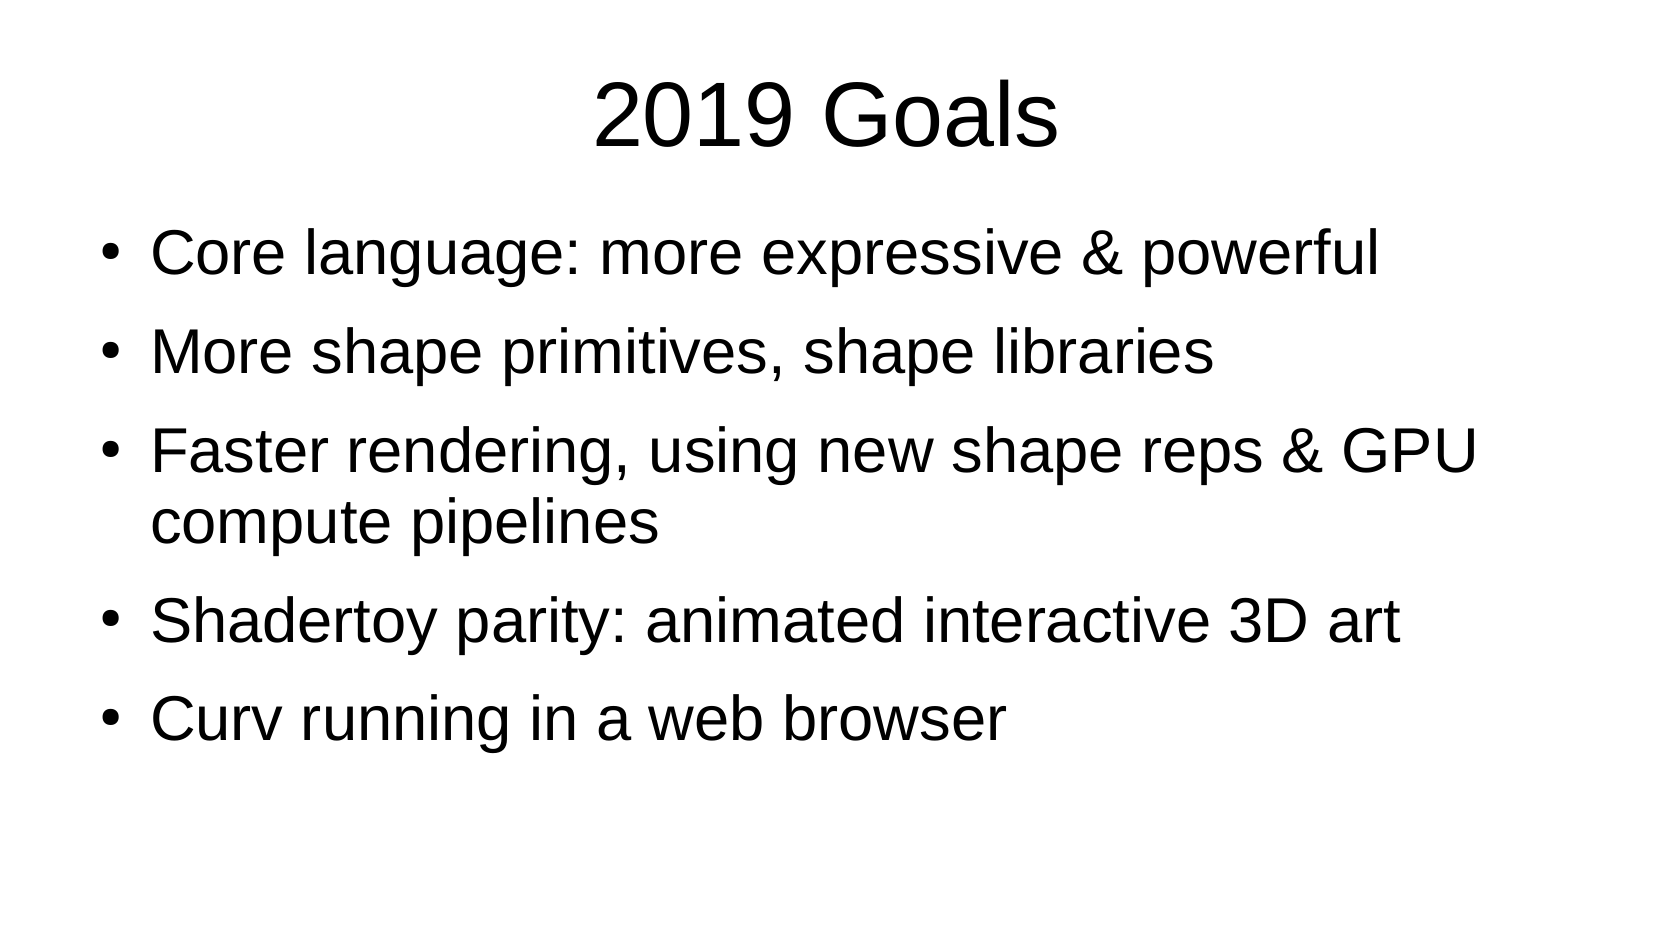

# 2019 Goals
Core language: more expressive & powerful
More shape primitives, shape libraries
Faster rendering, using new shape reps & GPU compute pipelines
Shadertoy parity: animated interactive 3D art
Curv running in a web browser